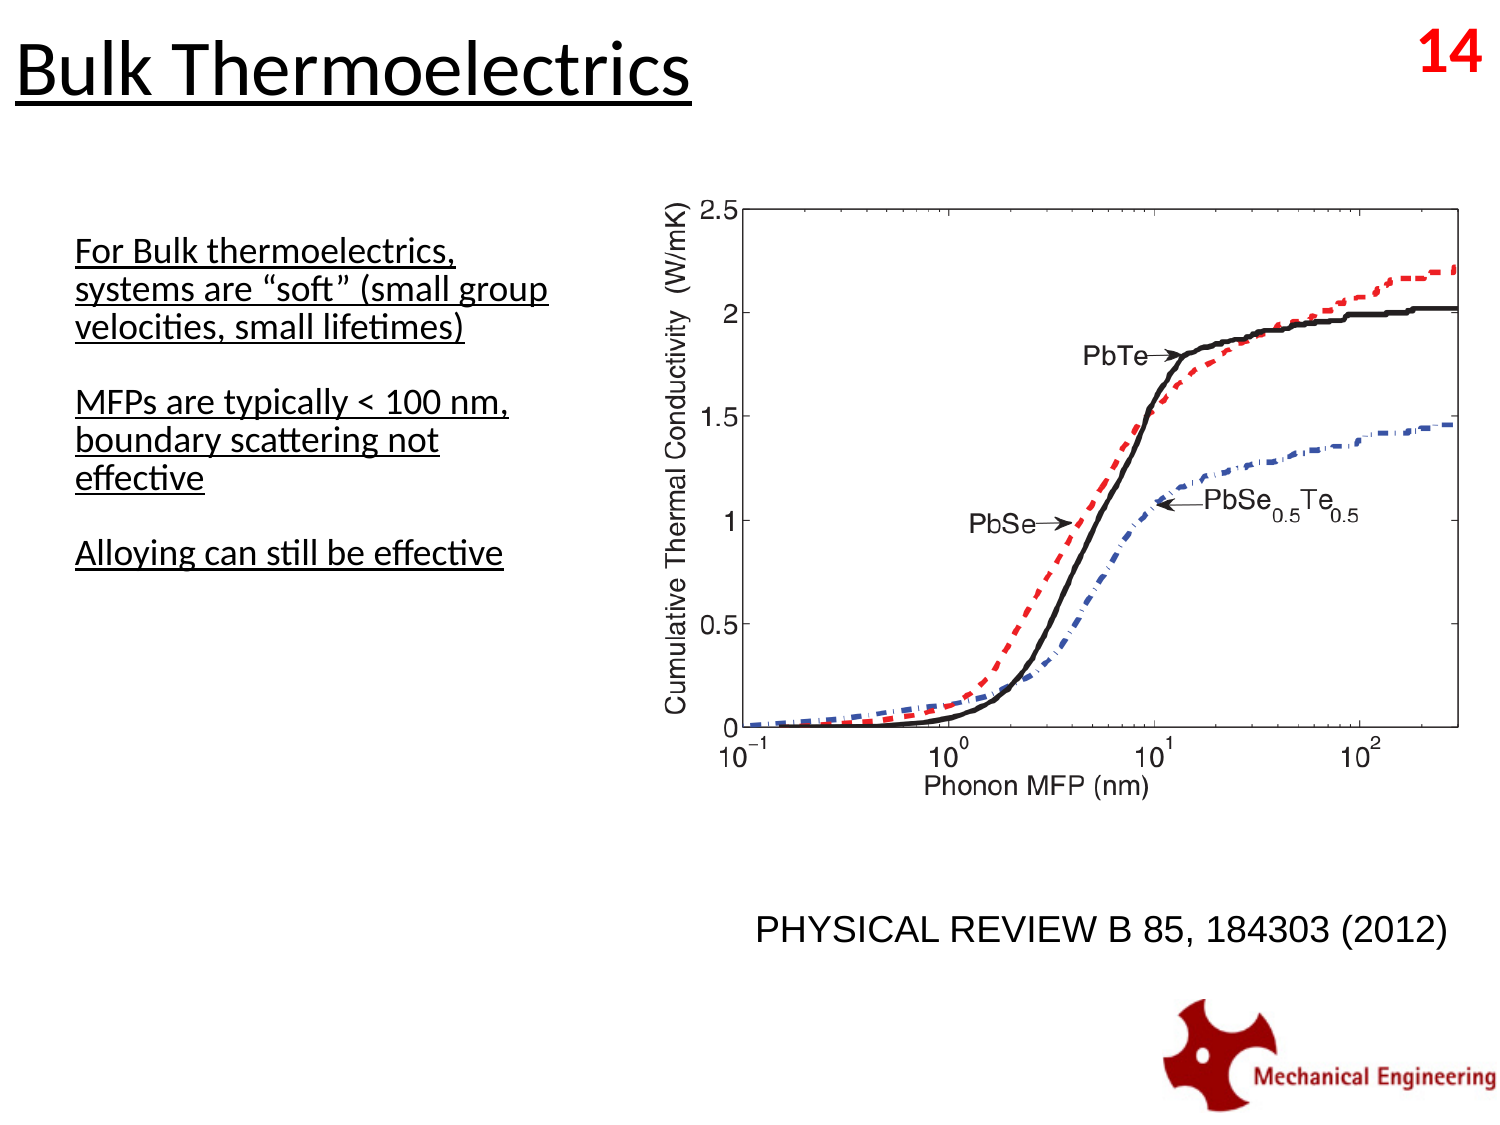

# Bulk Thermoelectrics
14
For Bulk thermoelectrics, systems are “soft” (small group velocities, small lifetimes)
MFPs are typically < 100 nm, boundary scattering not effective
Alloying can still be effective
PHYSICAL REVIEW B 85, 184303 (2012)